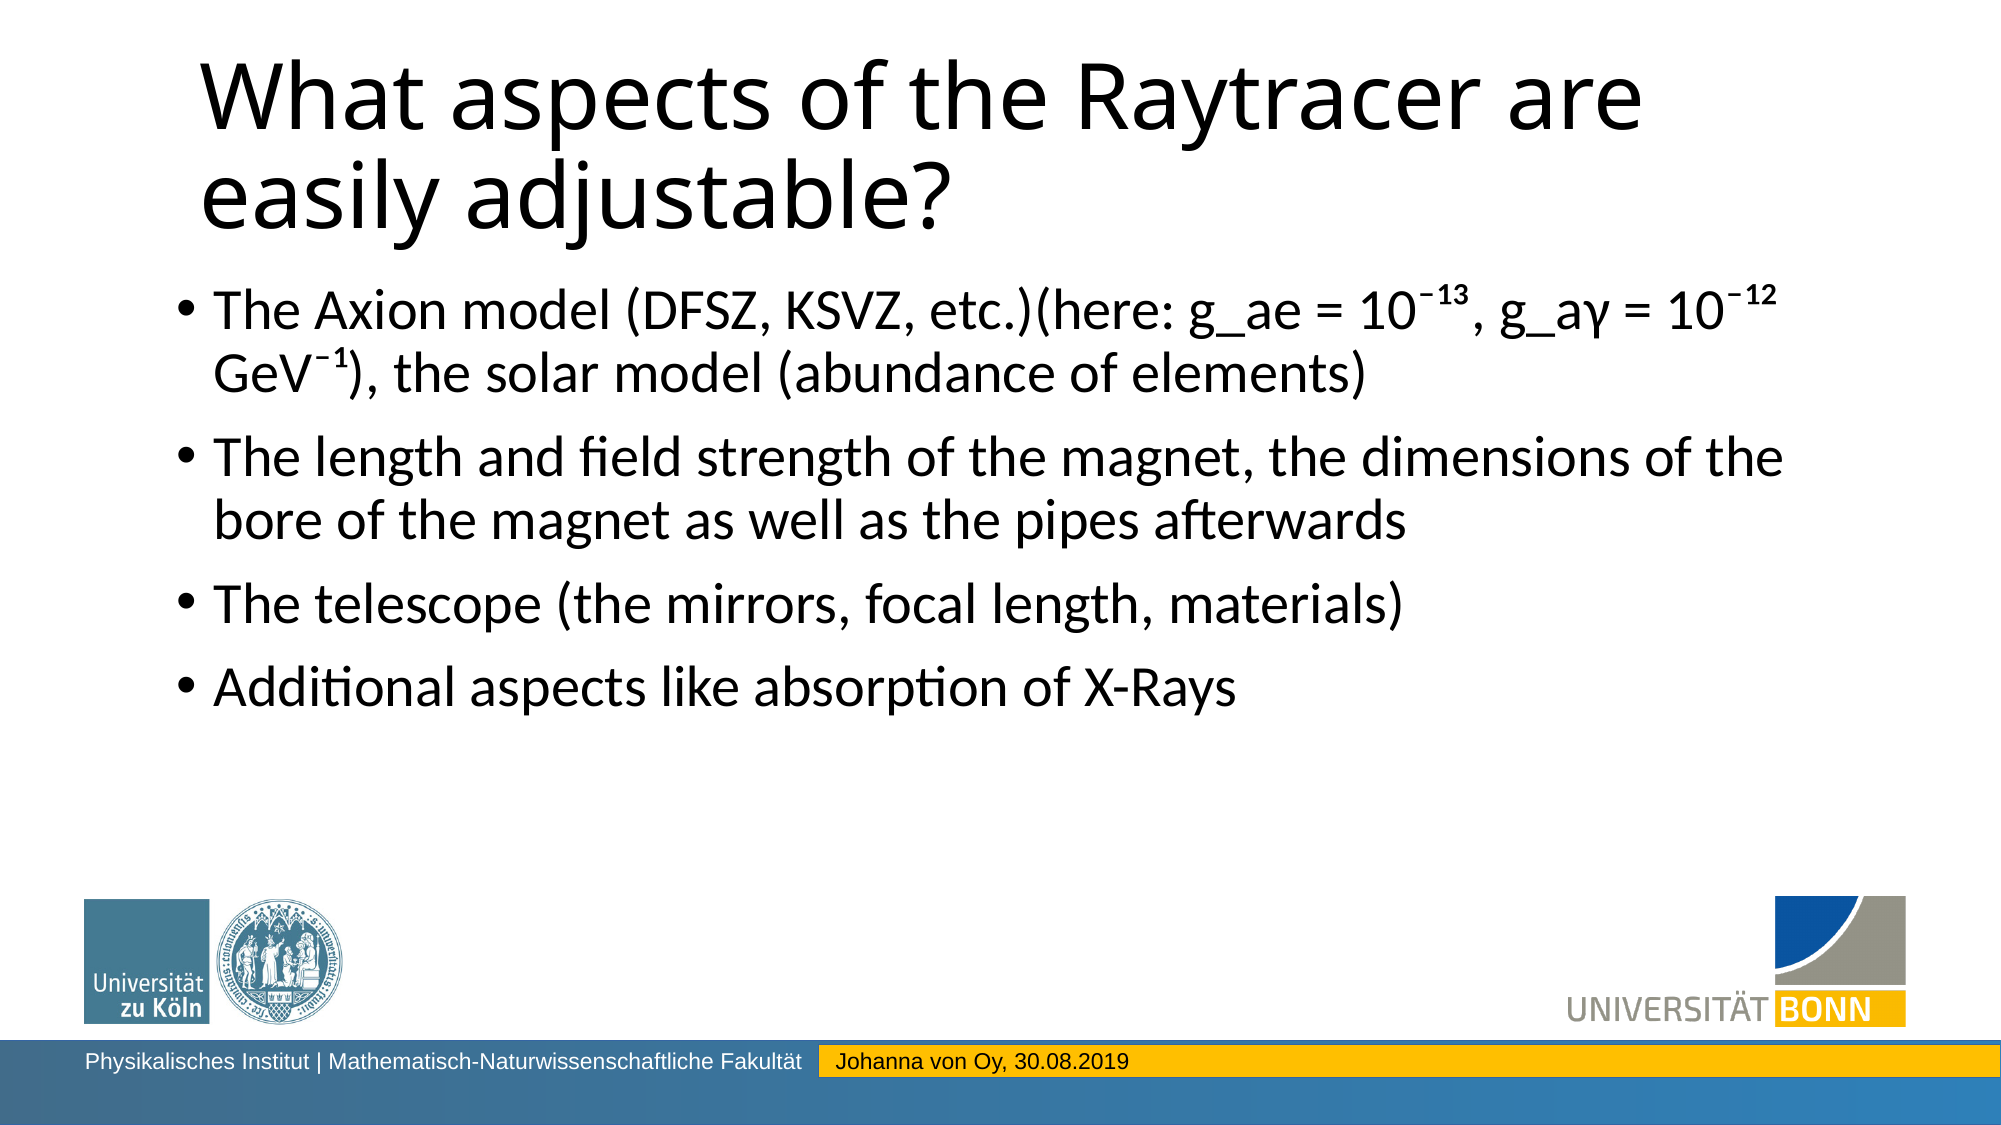

# What aspects of the Raytracer are easily adjustable?
The Axion model (DFSZ, KSVZ, etc.)(here: g_ae = 10⁻¹³, g_aγ = 10⁻¹² GeV⁻¹), the solar model (abundance of elements)
The length and field strength of the magnet, the dimensions of the bore of the magnet as well as the pipes afterwards
The telescope (the mirrors, focal length, materials)
Additional aspects like absorption of X-Rays
Physikalisches Institut | Mathematisch-Naturwissenschaftliche Fakultät
 Johanna von Oy, 30.08.2019